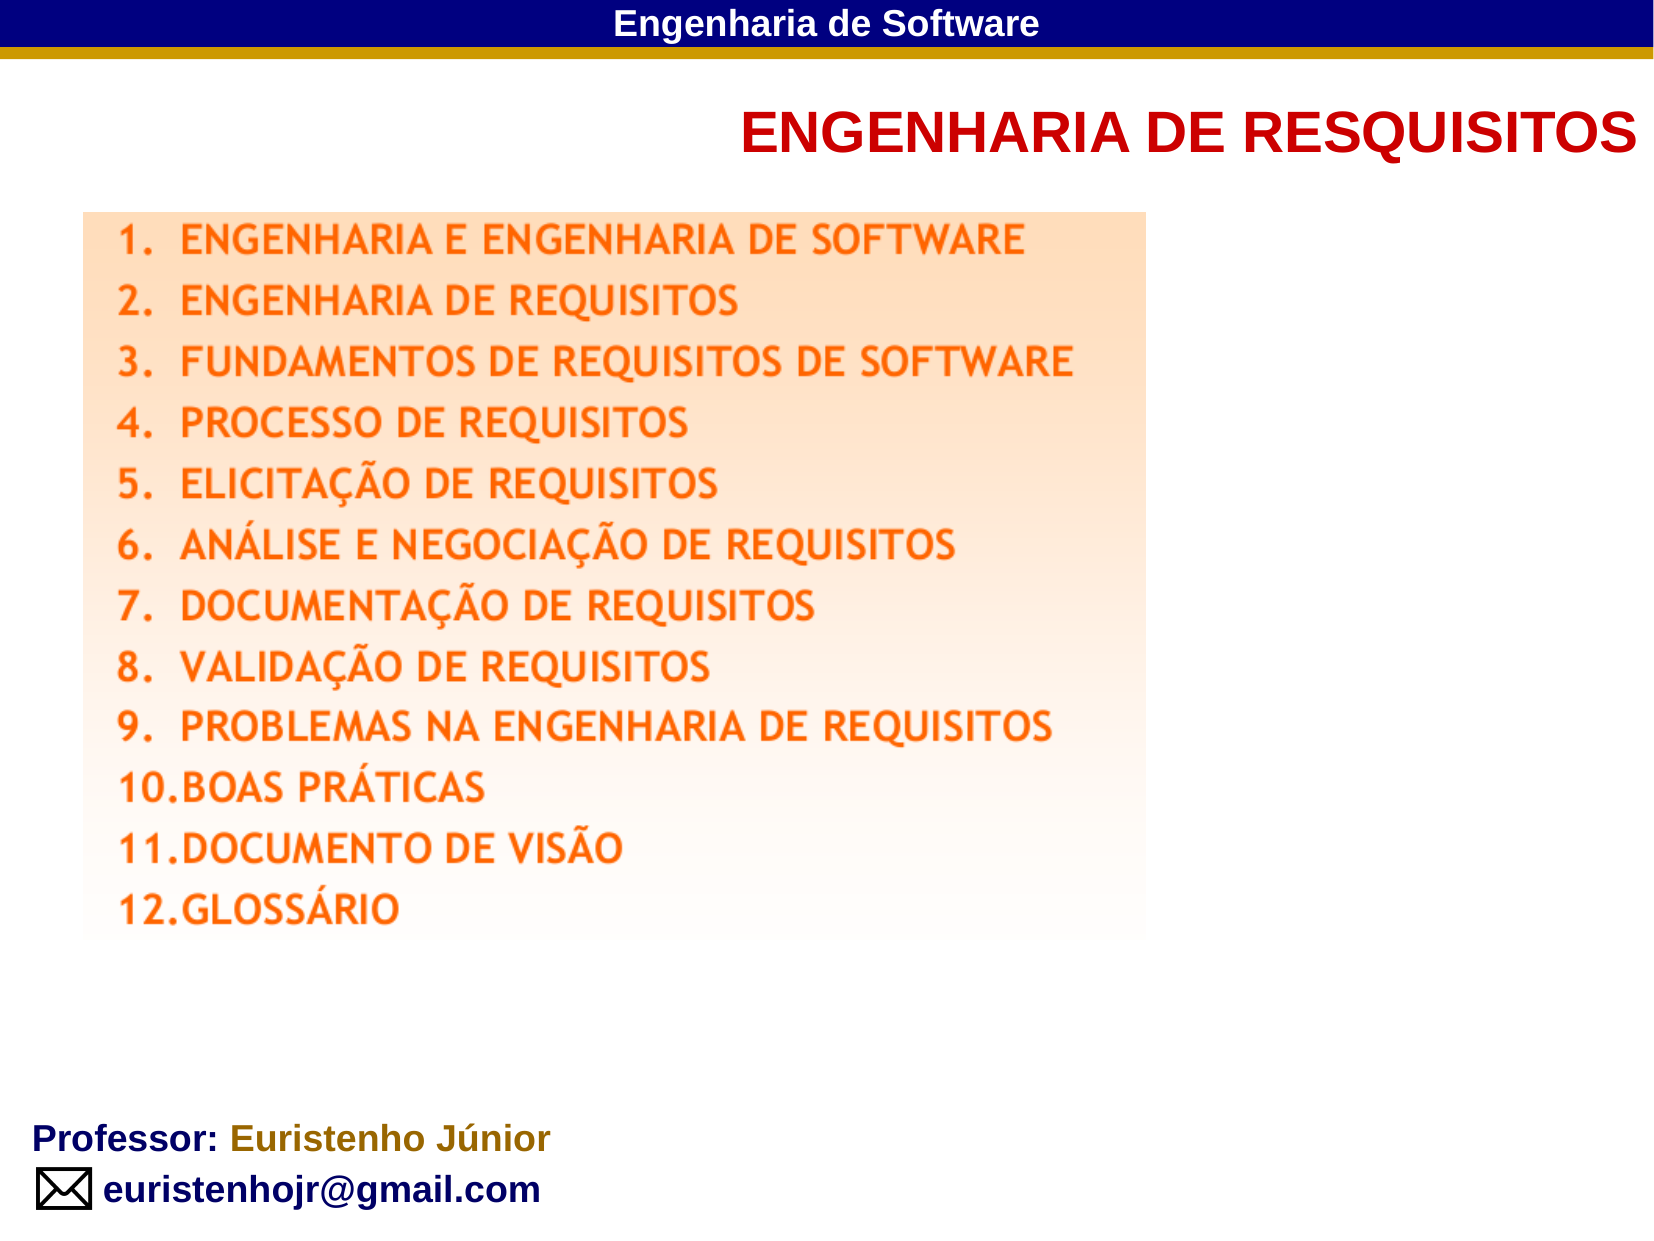

Engenharia de Software
ENGENHARIA DE RESQUISITOS
Professor: Euristenho Júnior
euristenhojr@gmail.com